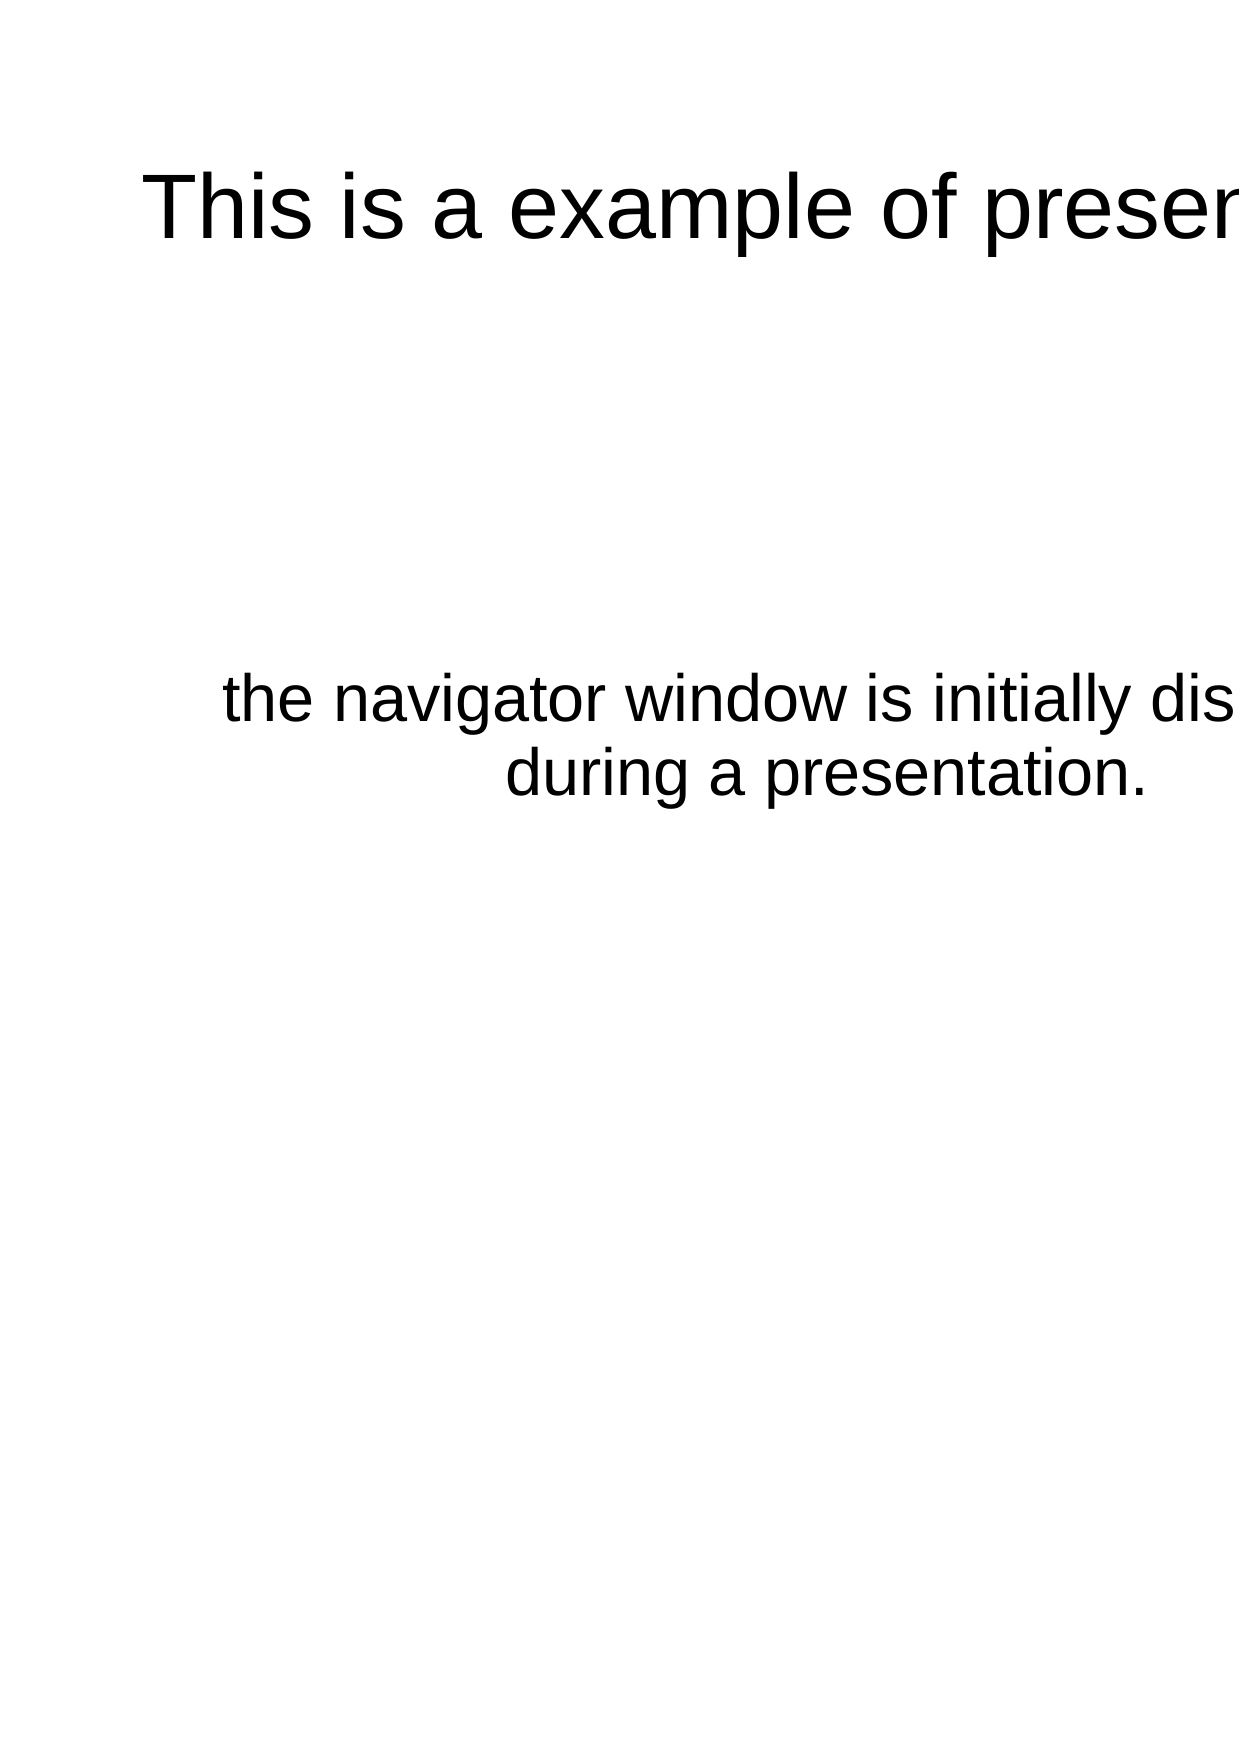

# This is a example of presentation.
the navigator window is initially displayed during a presentation.